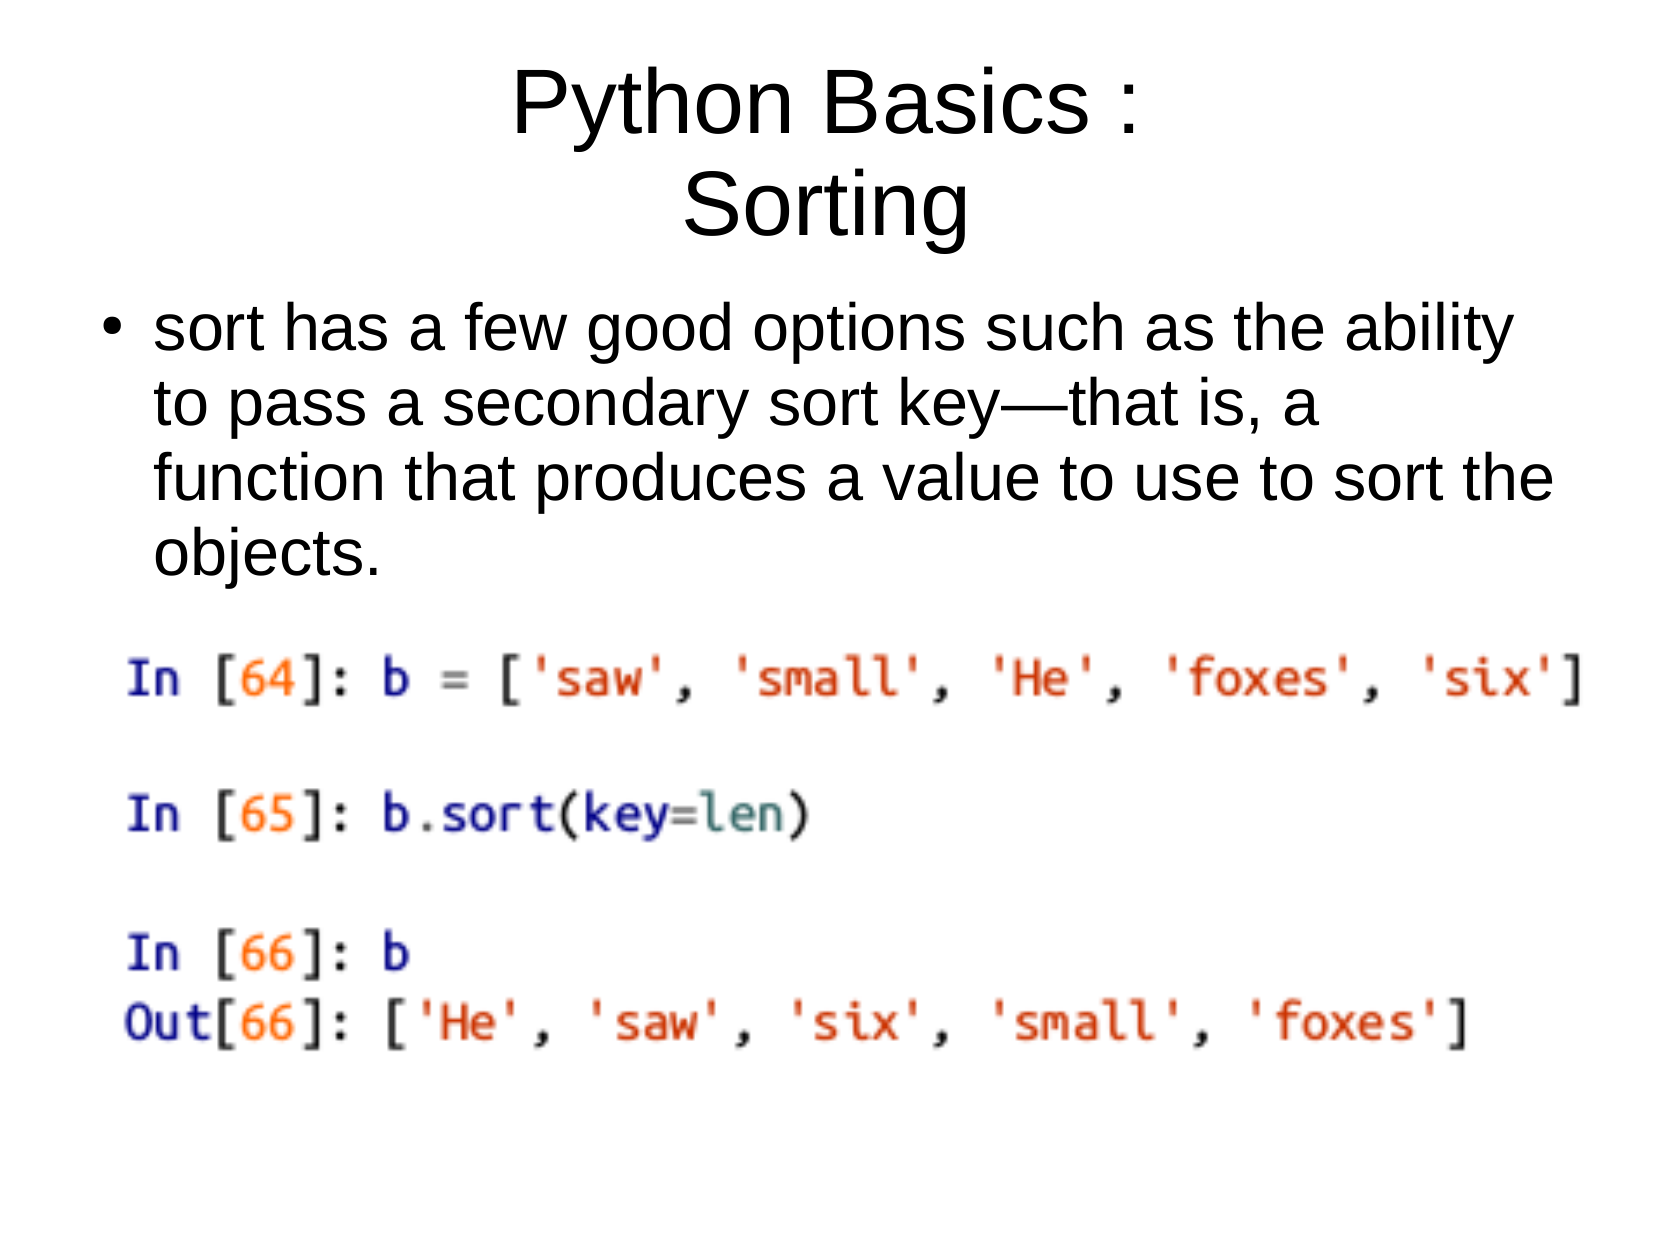

# Python Basics : Sorting
sort has a few good options such as the ability to pass a secondary sort key—that is, a function that produces a value to use to sort the objects.